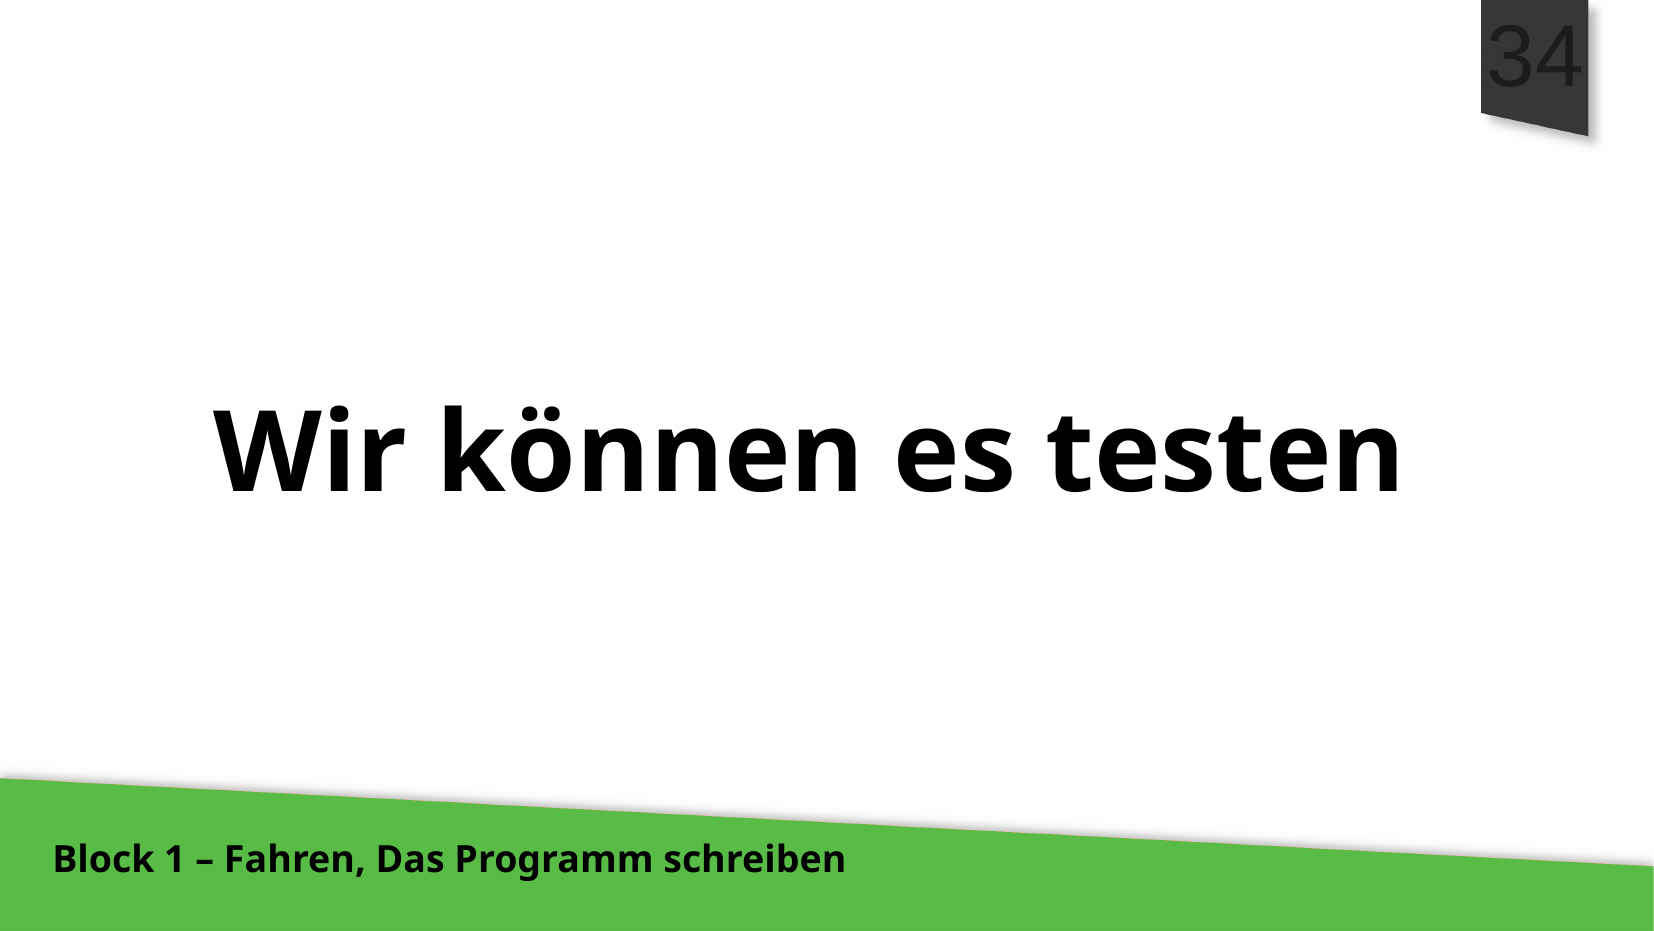

# Wir können es testen
Block 1 – Fahren, Das Programm schreiben